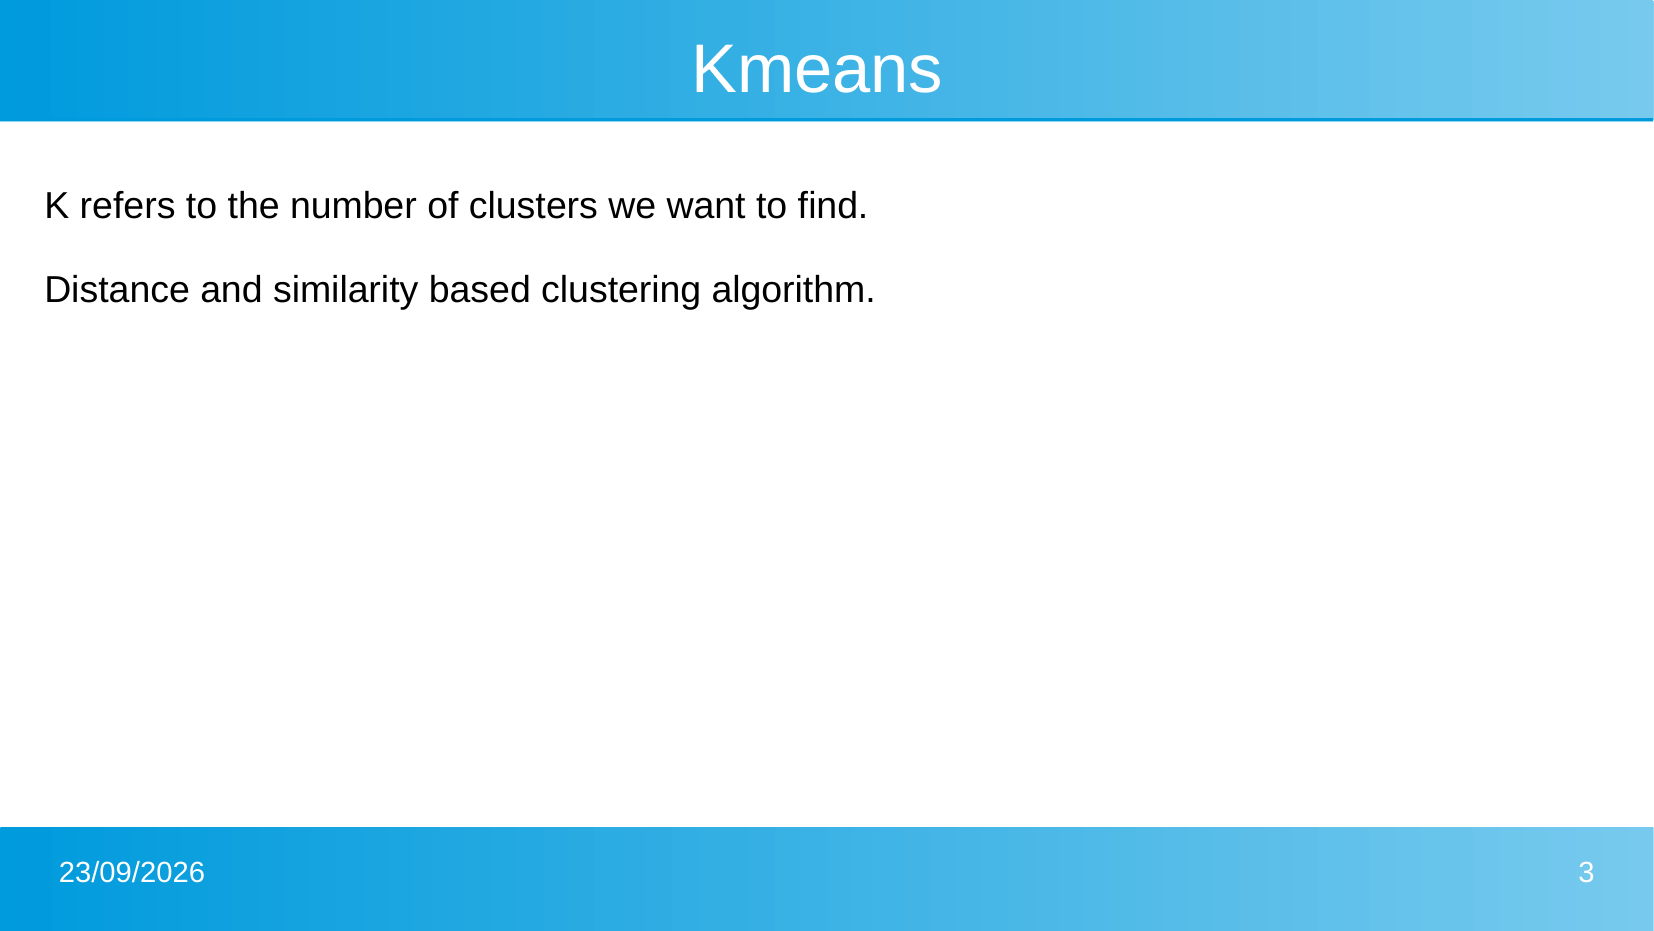

# Kmeans
K refers to the number of clusters we want to find.
Distance and similarity based clustering algorithm.
3